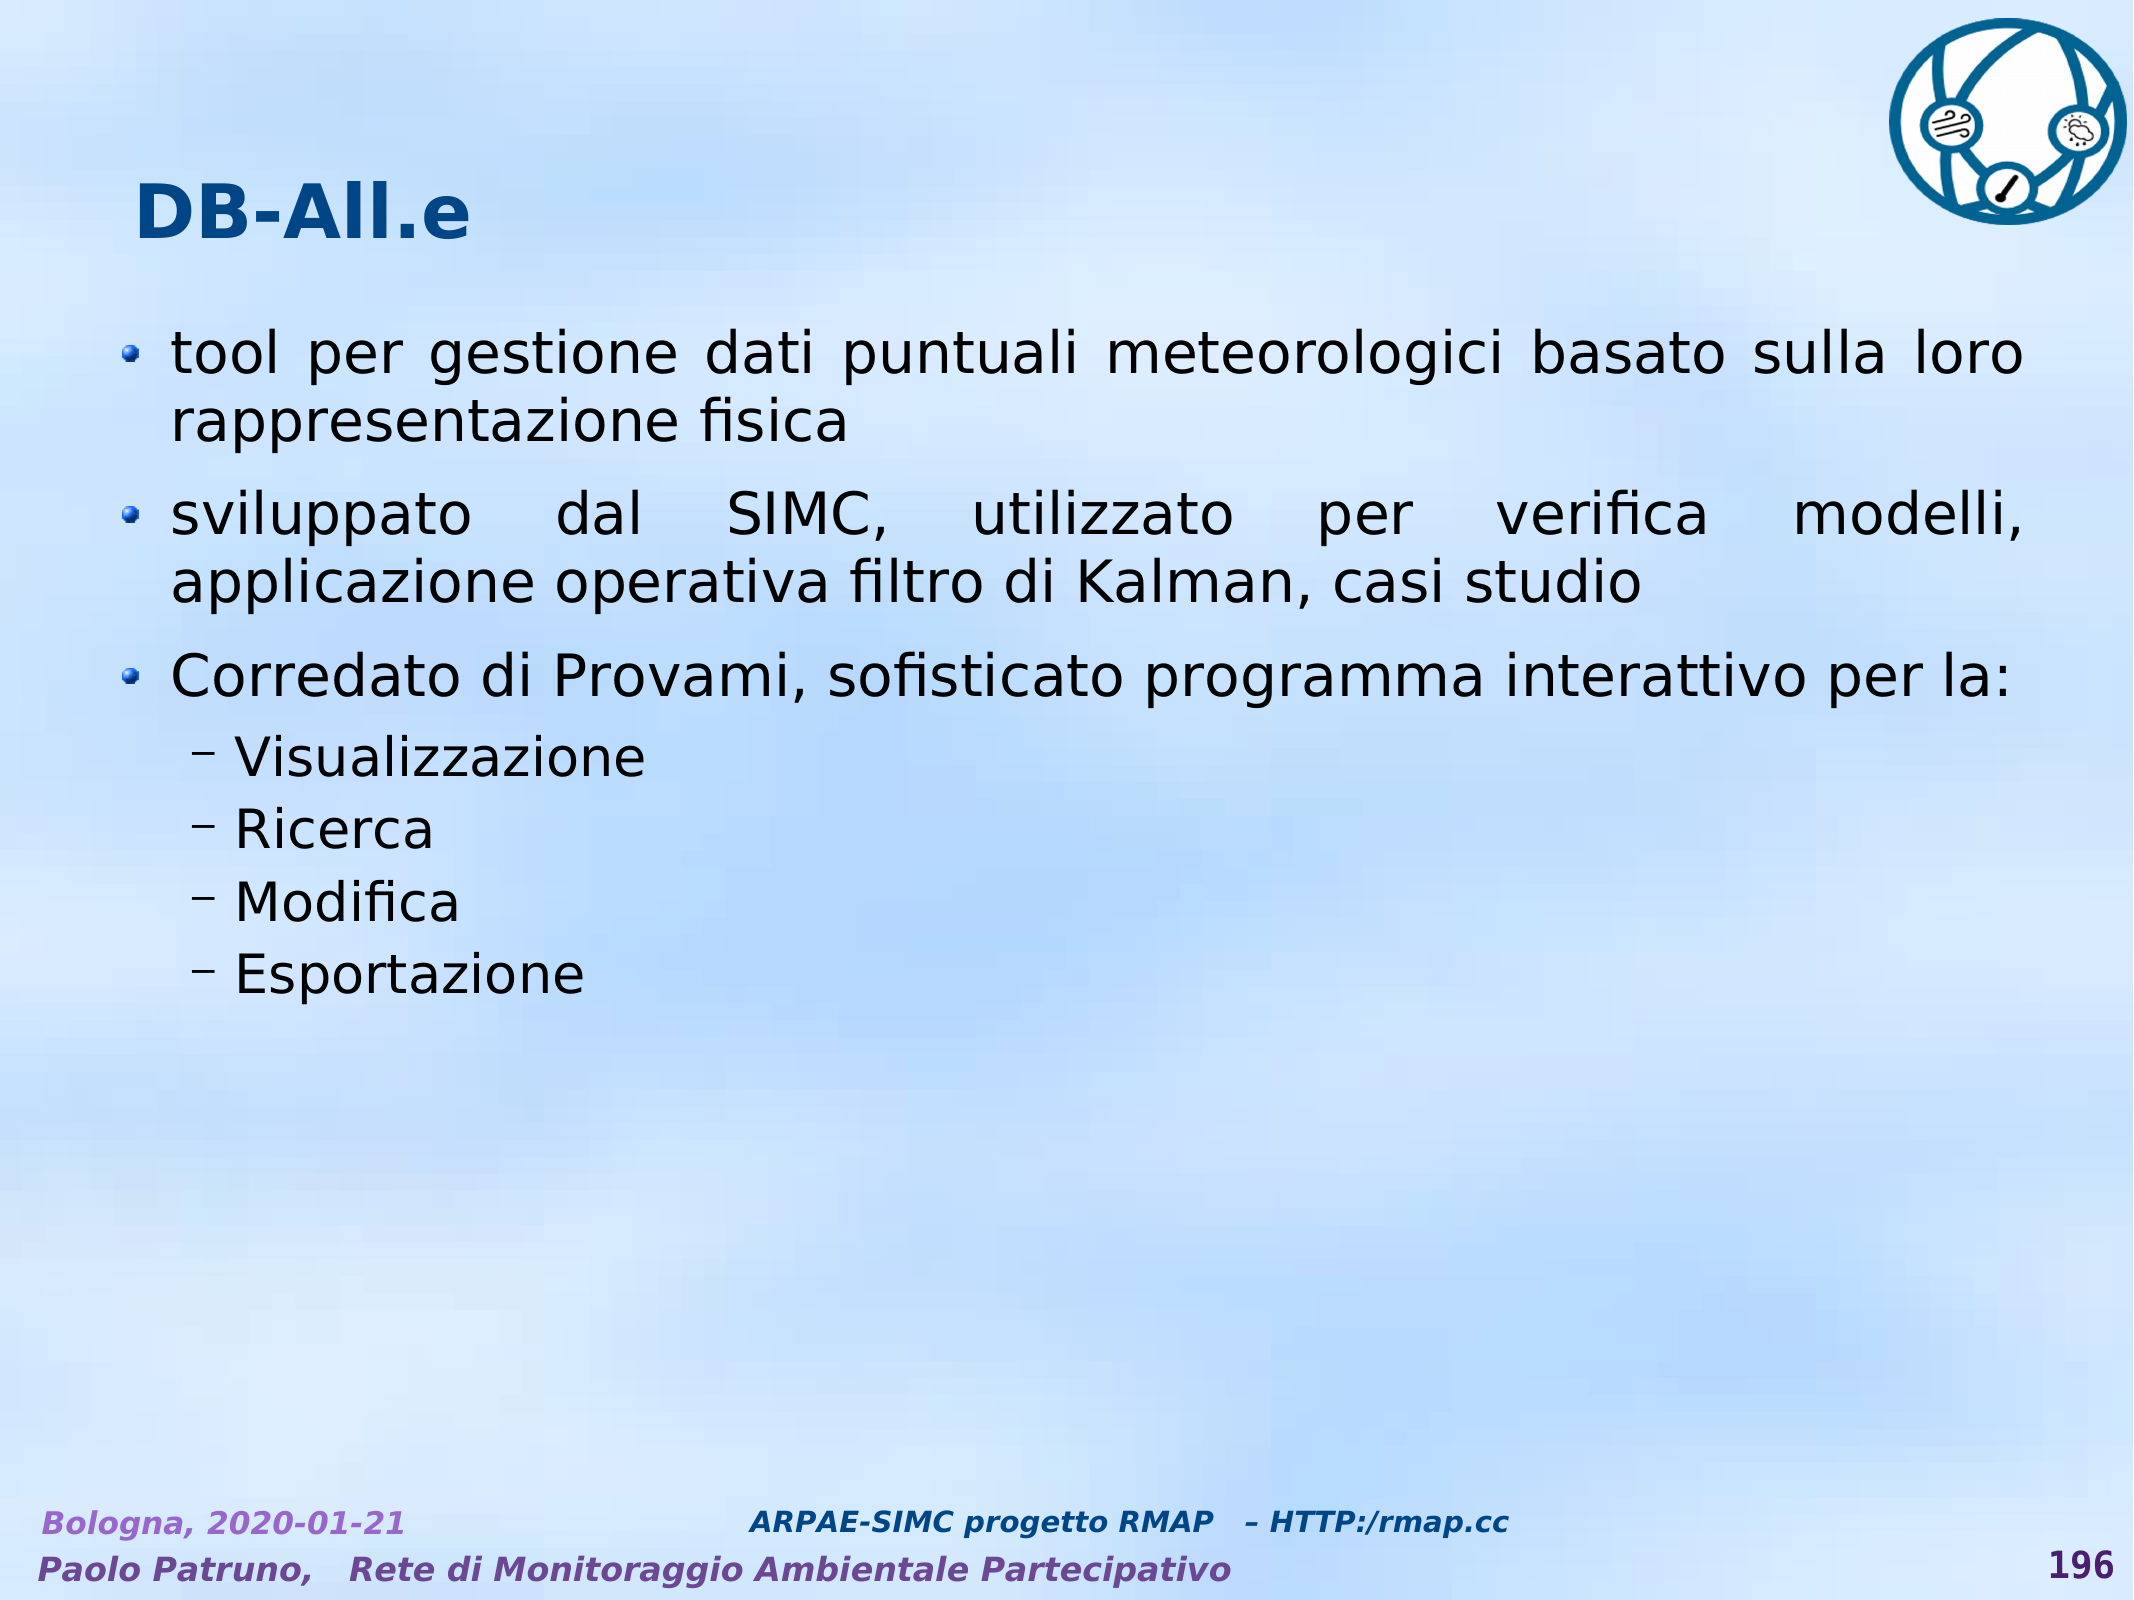

# DB-All.e
tool per gestione dati puntuali meteorologici basato sulla loro rappresentazione fisica
sviluppato dal SIMC, utilizzato per verifica modelli, applicazione operativa filtro di Kalman, casi studio
Corredato di Provami, sofisticato programma interattivo per la:
Visualizzazione
Ricerca
Modifica
Esportazione